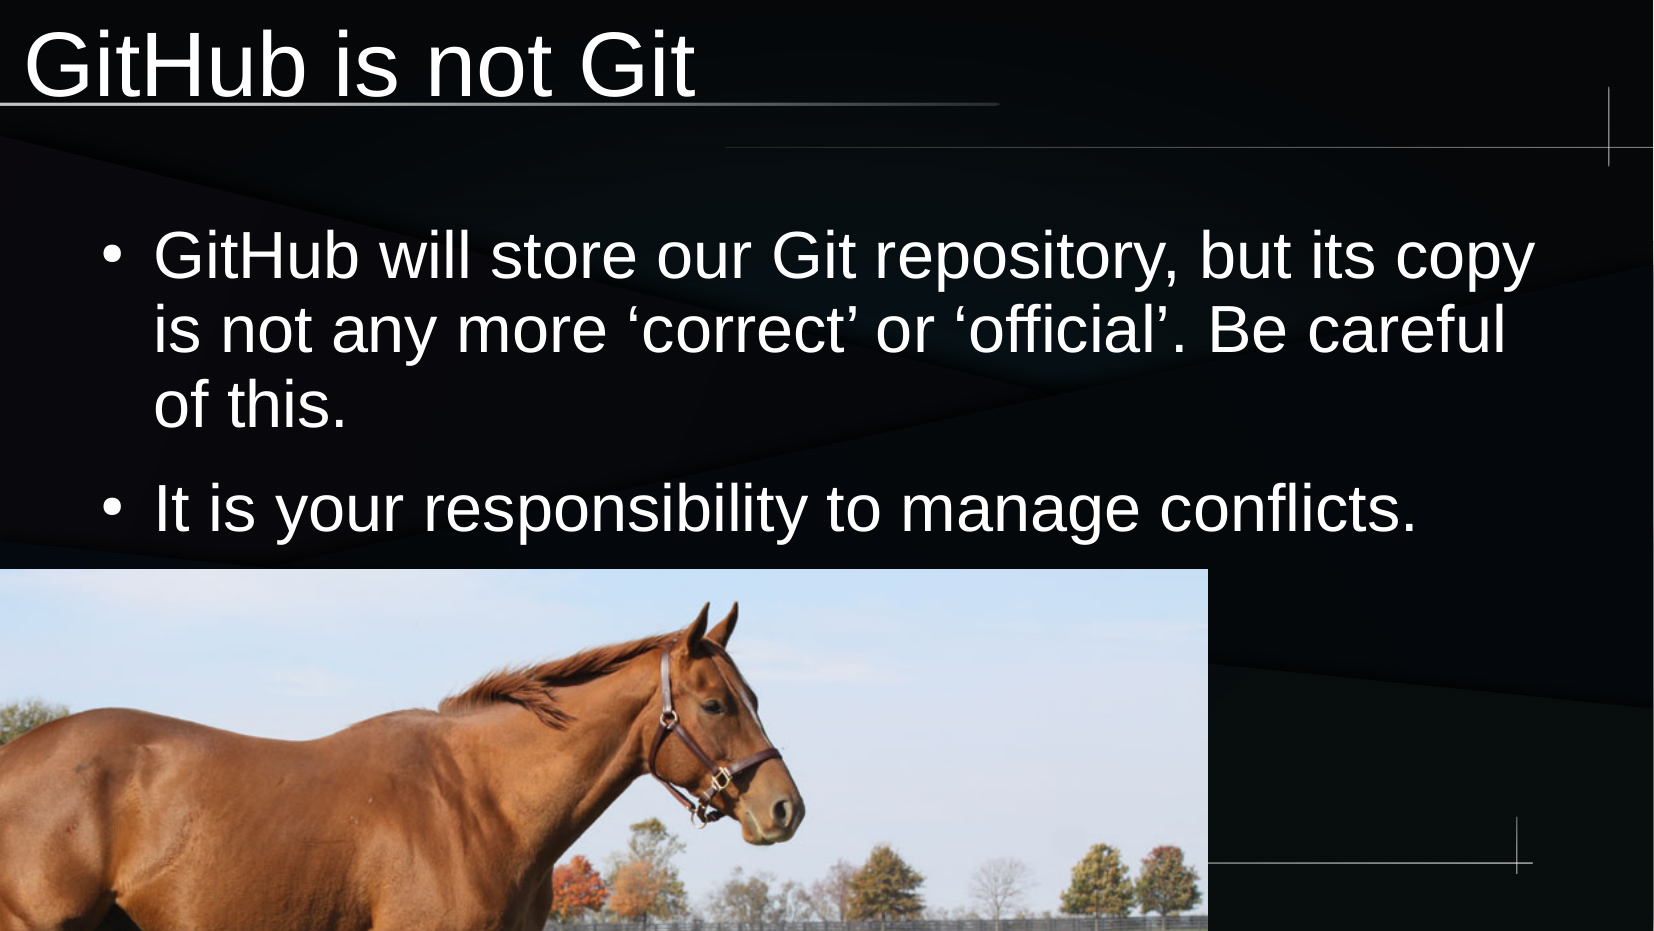

# GitHub is not Git
GitHub will store our Git repository, but its copy is not any more ‘correct’ or ‘official’. Be careful of this.
It is your responsibility to manage conflicts.